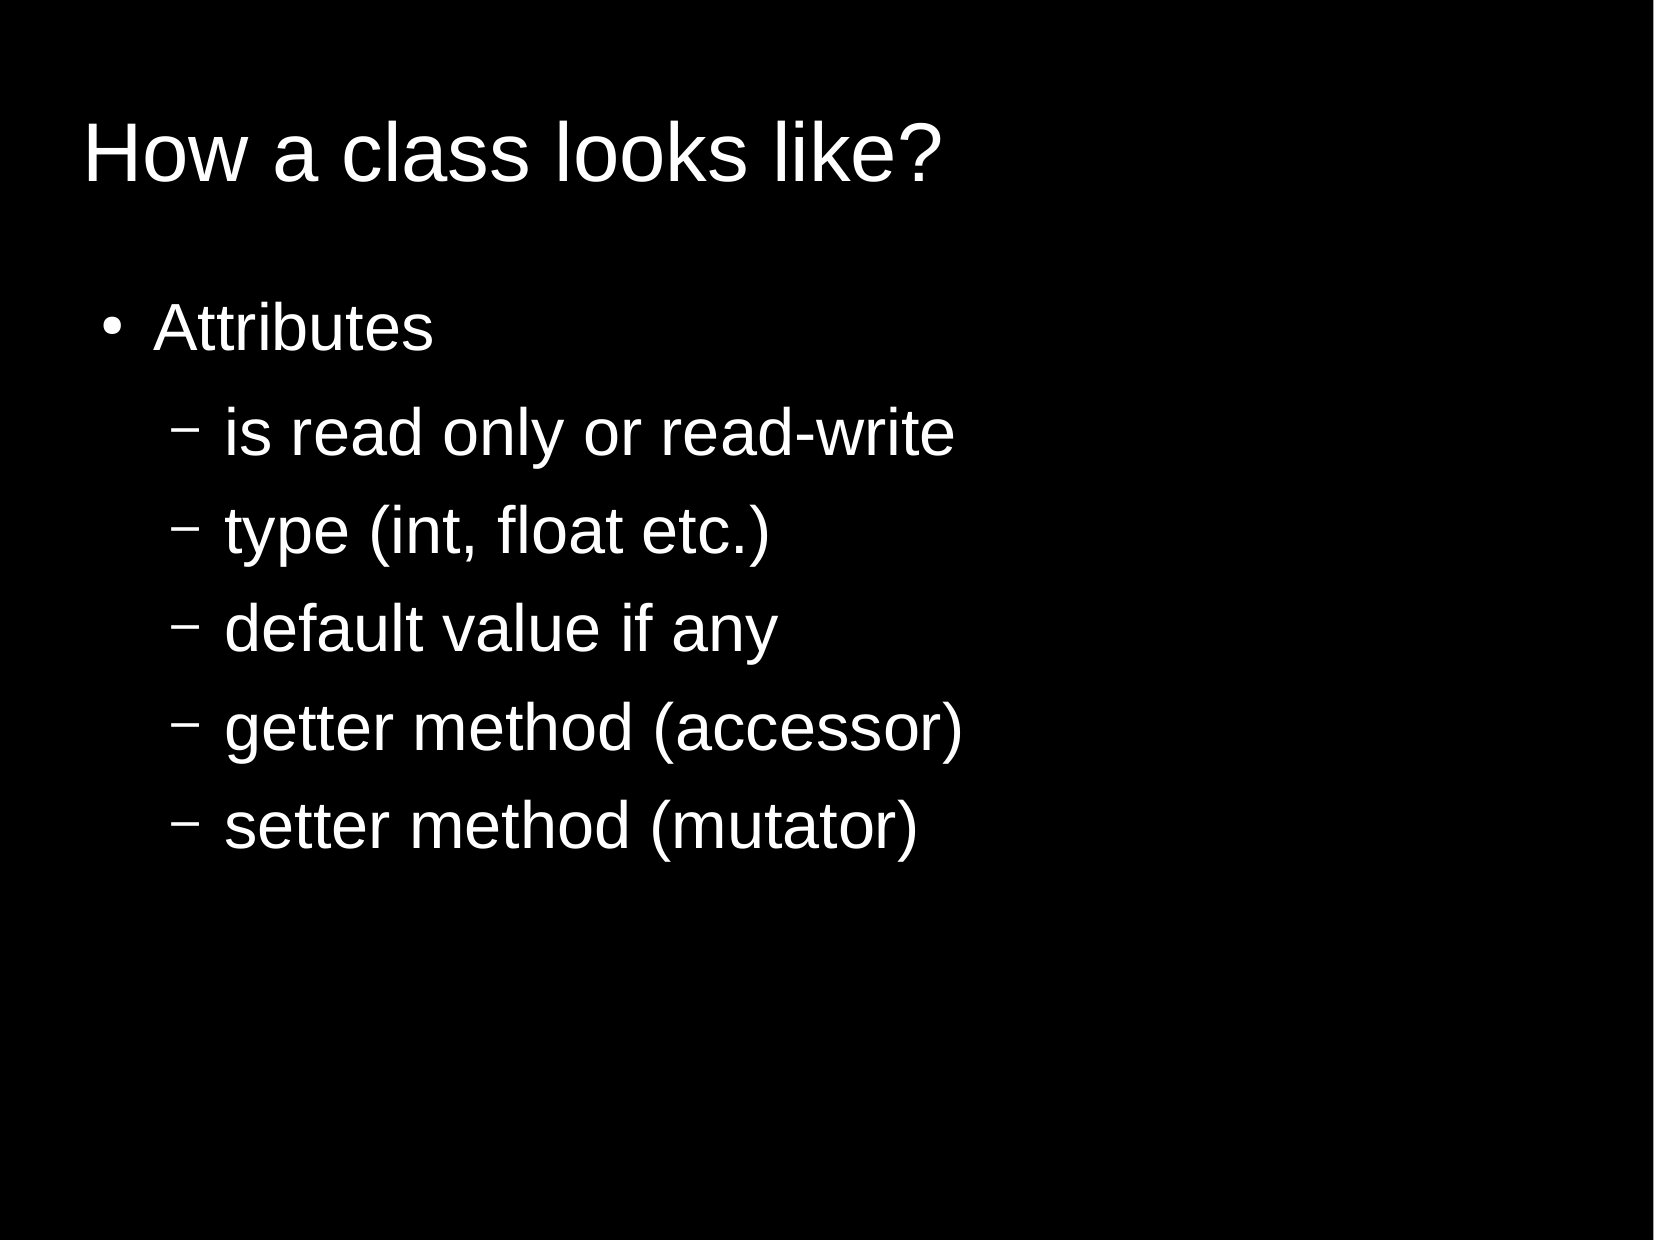

# How a class looks like?
Attributes
is read only or read-write
type (int, float etc.)
default value if any
getter method (accessor)
setter method (mutator)